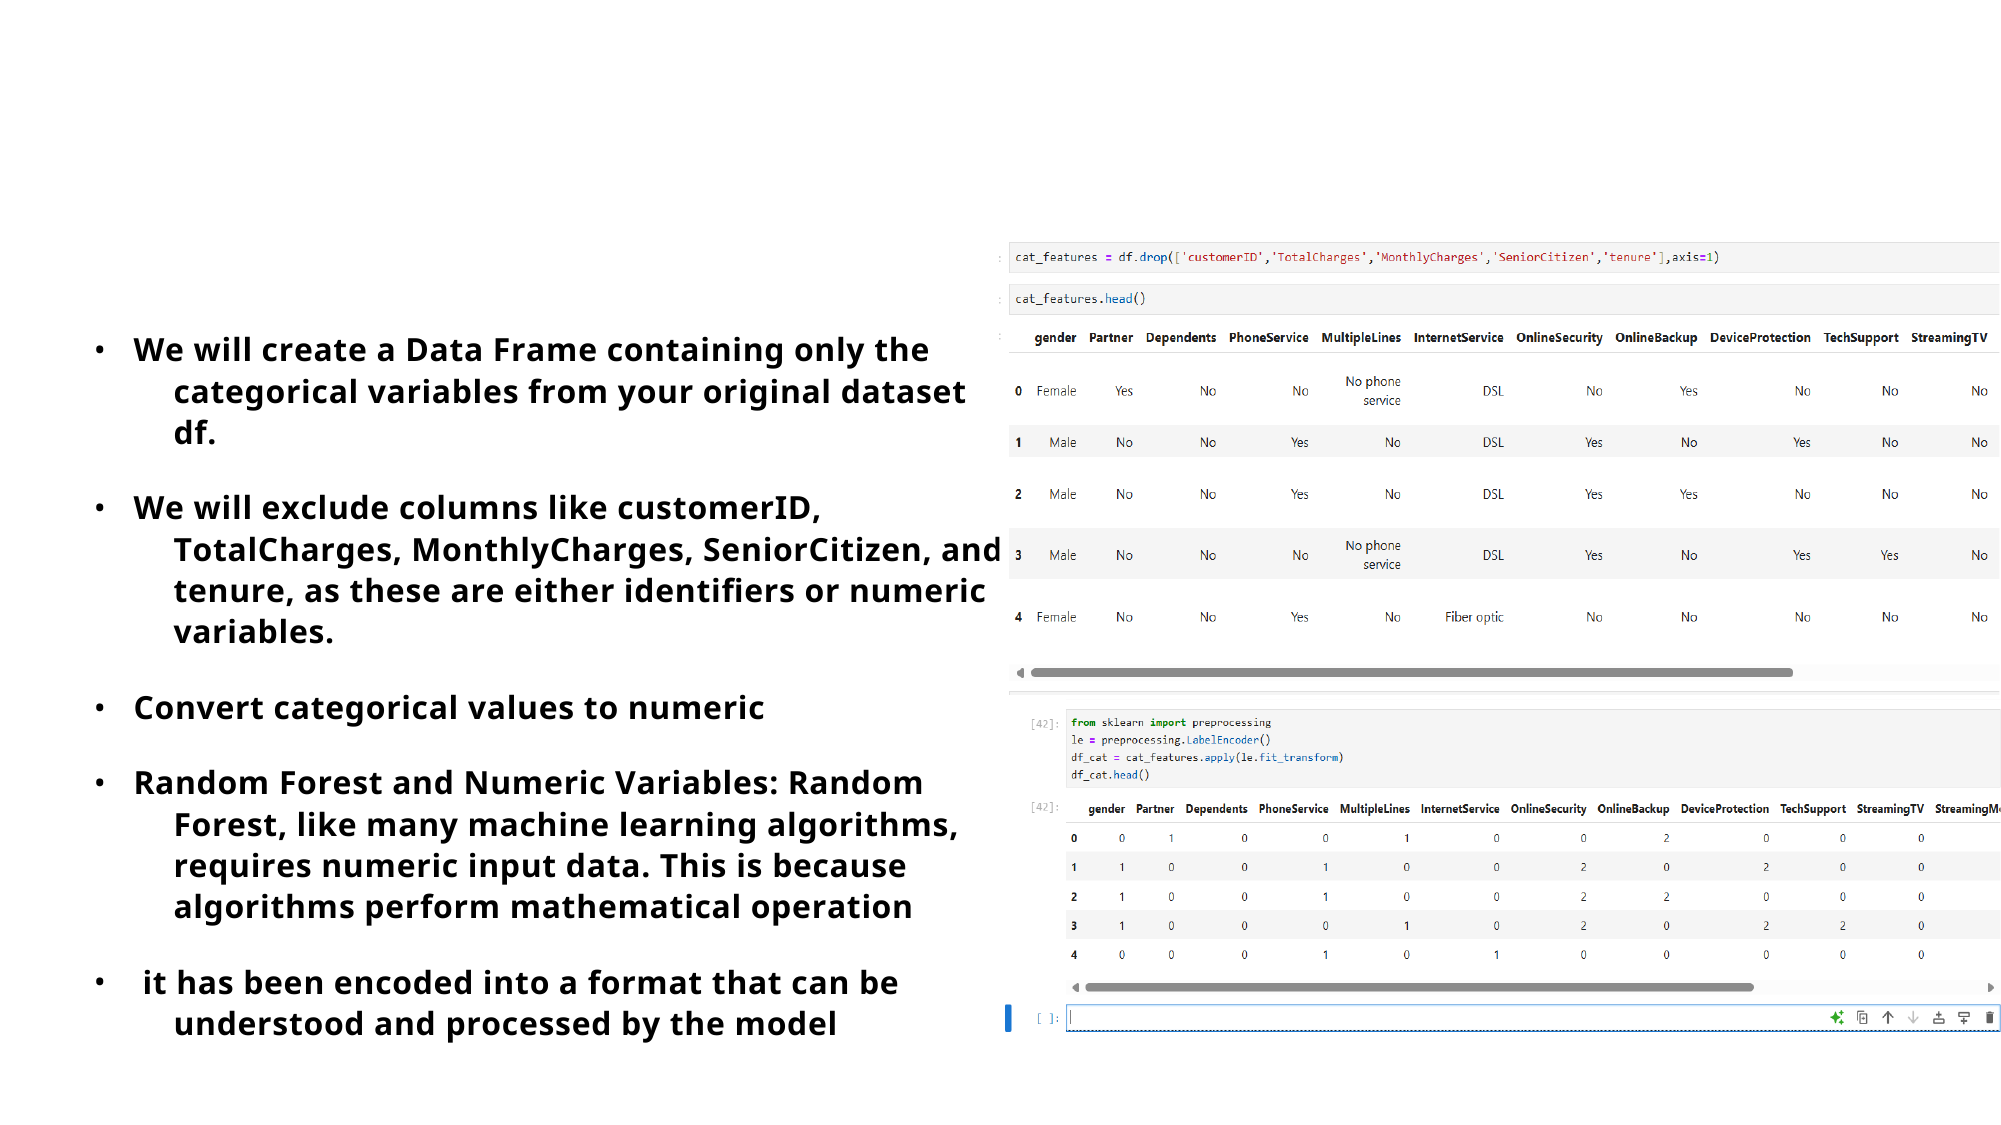

Convert the categorical values to numeric
We will create a Data Frame containing only the categorical variables from your original dataset df.
We will exclude columns like customerID, TotalCharges, MonthlyCharges, SeniorCitizen, and tenure, as these are either identifiers or numeric variables.
Convert categorical values to numeric
Random Forest and Numeric Variables: Random Forest, like many machine learning algorithms, requires numeric input data. This is because algorithms perform mathematical operation
 it has been encoded into a format that can be understood and processed by the model